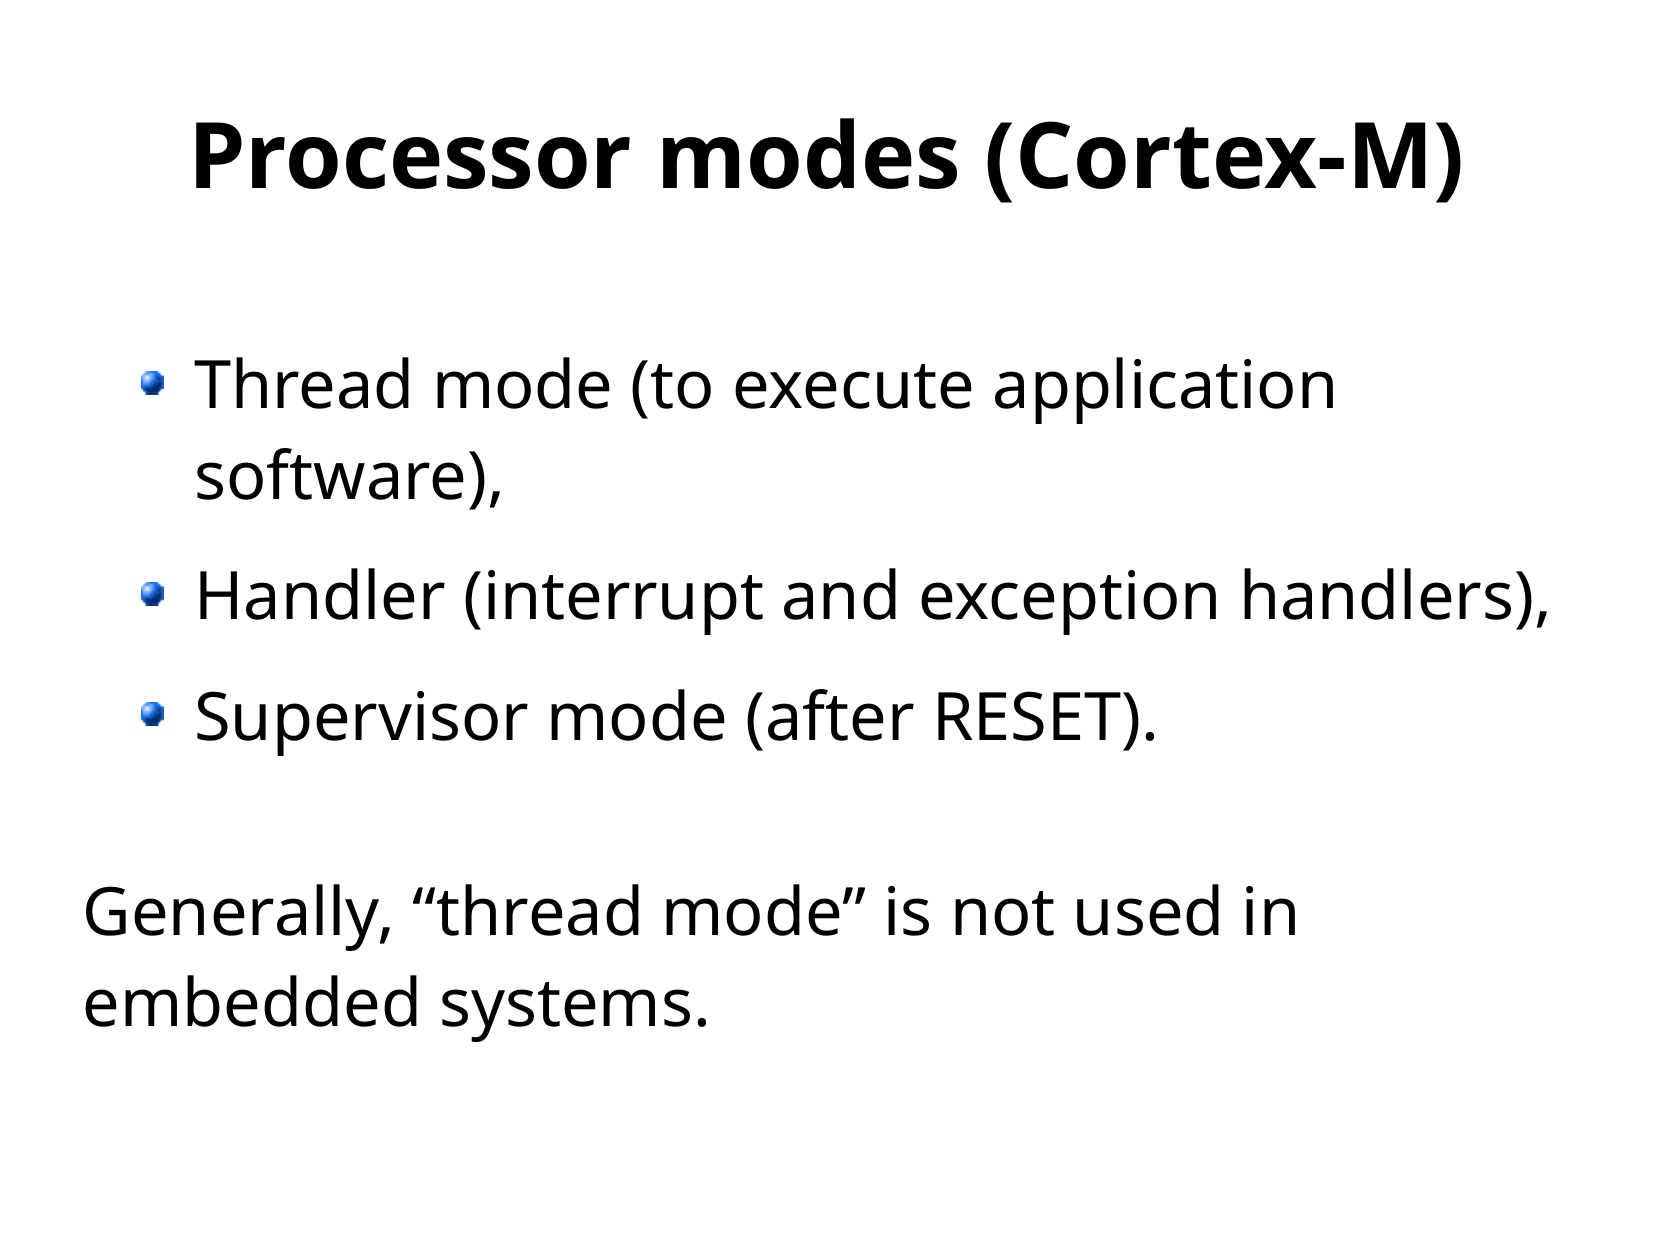

# Processor modes (Cortex-M)
Thread mode (to execute application software),
Handler (interrupt and exception handlers),
Supervisor mode (after RESET).
Generally, “thread mode” is not used in embedded systems.